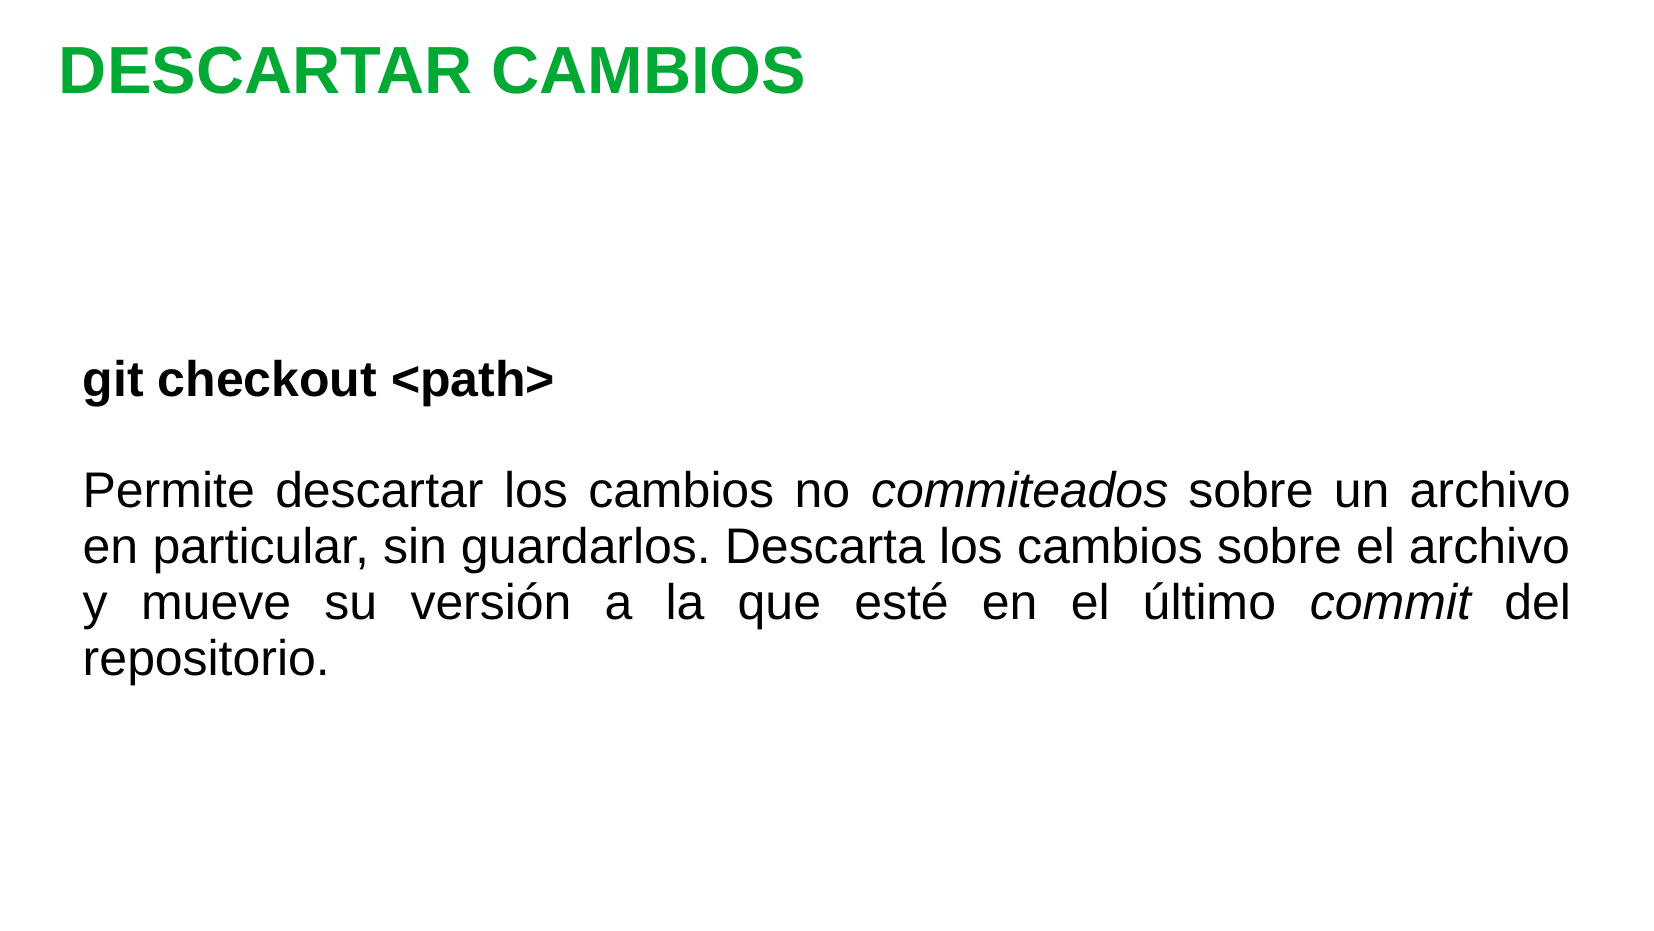

DESCARTAR CAMBIOS
# git checkout <path>
Permite descartar los cambios no commiteados sobre un archivo en particular, sin guardarlos. Descarta los cambios sobre el archivo y mueve su versión a la que esté en el último commit del repositorio.